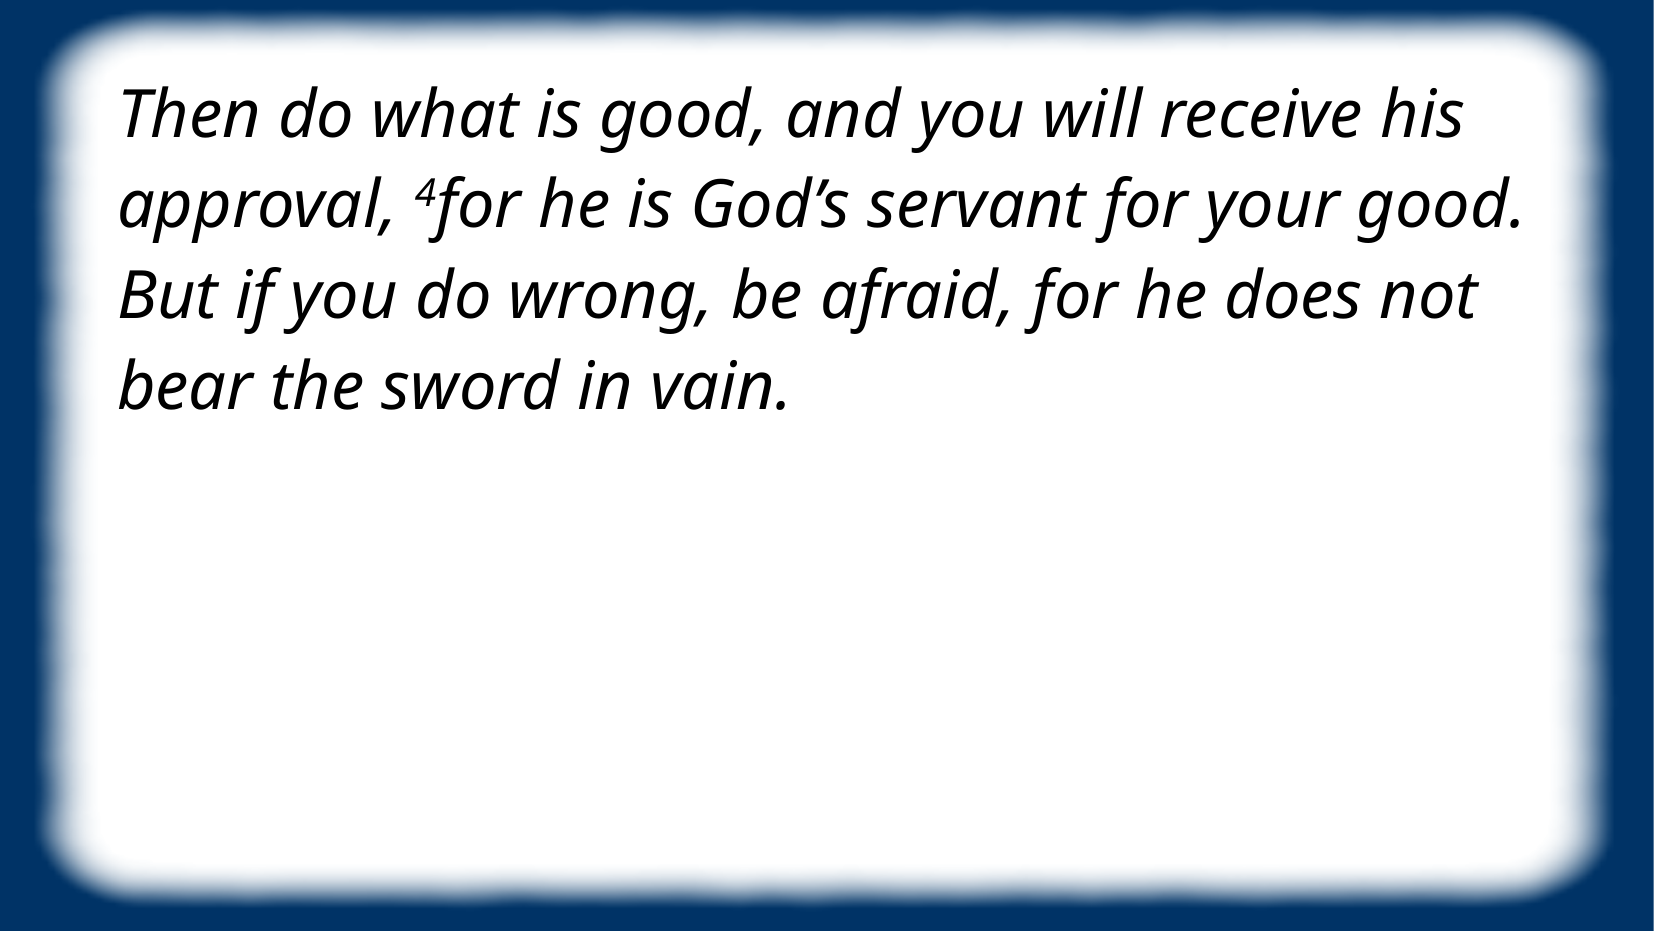

Then do what is good, and you will receive his approval, 4for he is God’s servant for your good. But if you do wrong, be afraid, for he does not bear the sword in vain.